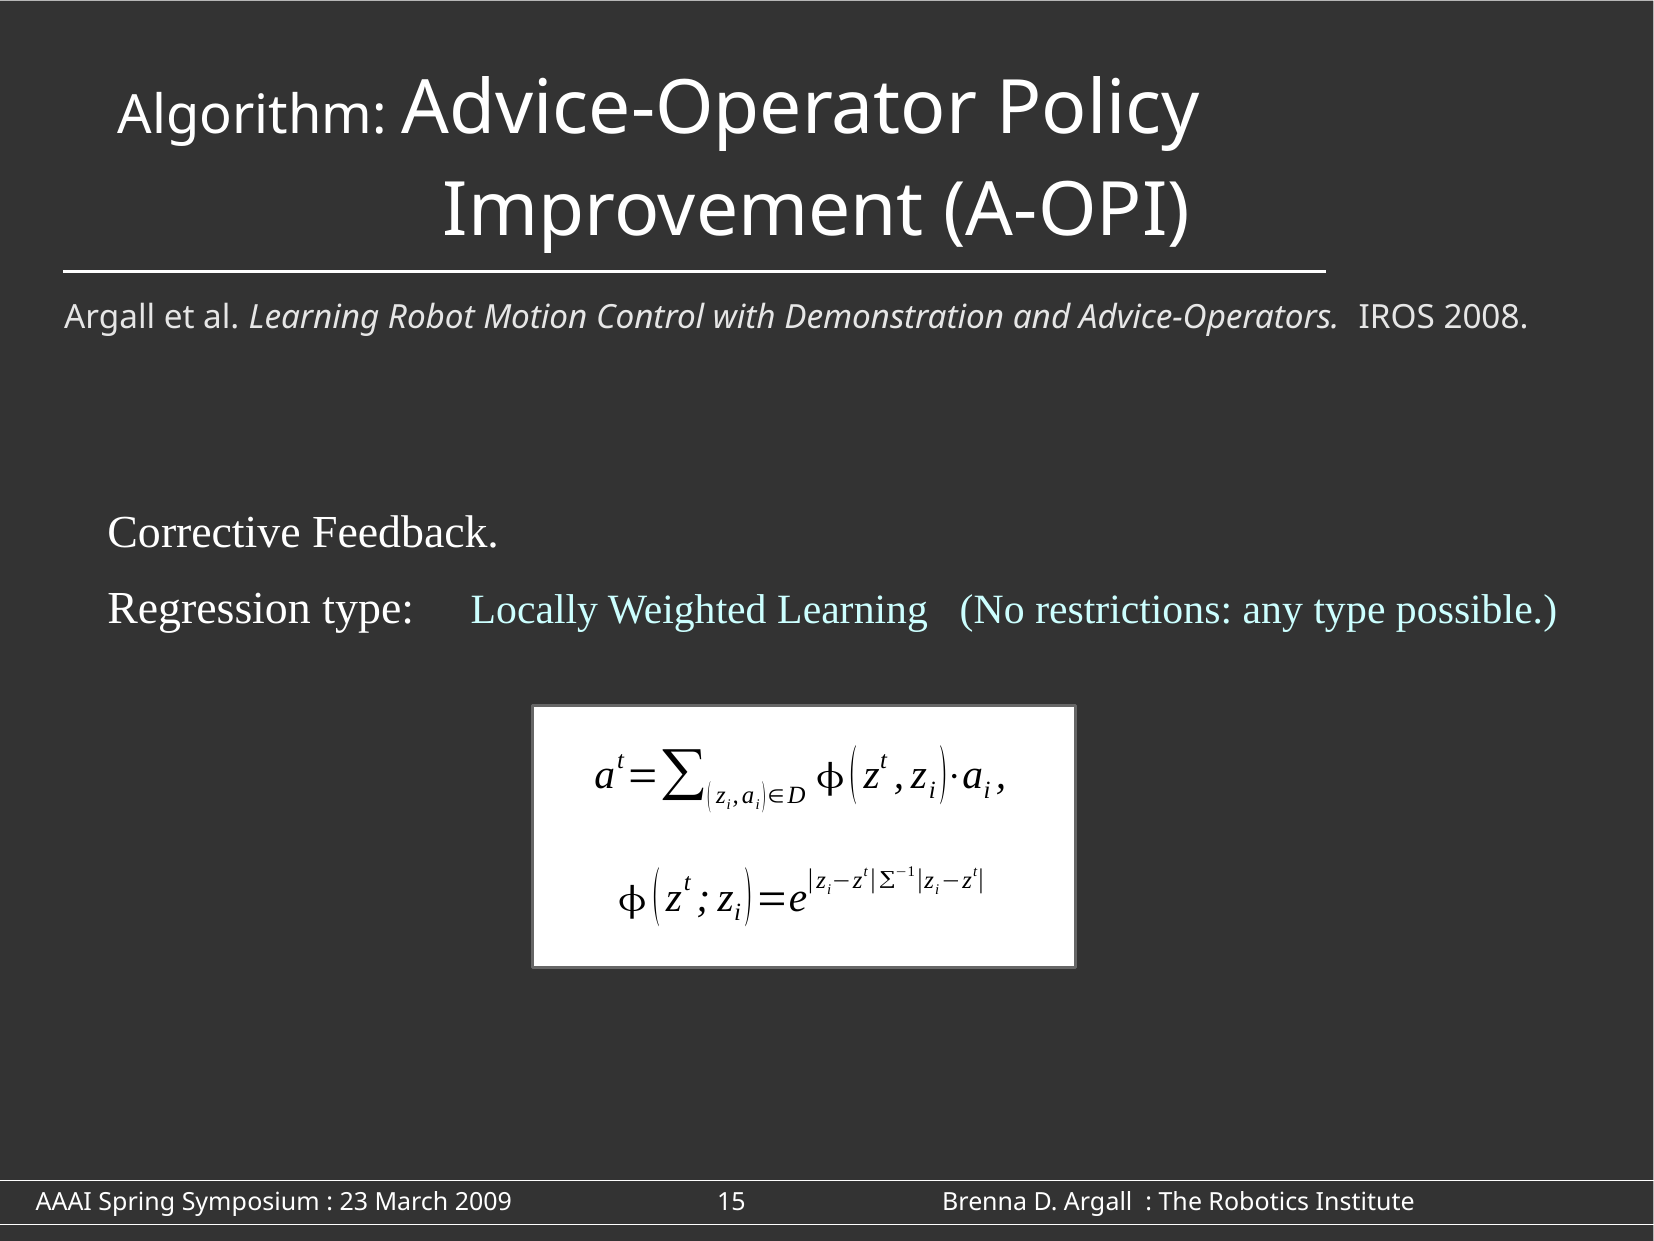

Algorithm: Advice-Operator Policy
				 Improvement (A-OPI)
 AAAI Spring Symposium : 23 March 2009 Brenna D. Argall : The Robotics Institute
Argall et al. Learning Robot Motion Control with Demonstration and Advice-Operators. IROS 2008.
Corrective Feedback.
Regression type: Locally Weighted Learning (No restrictions: any type possible.)